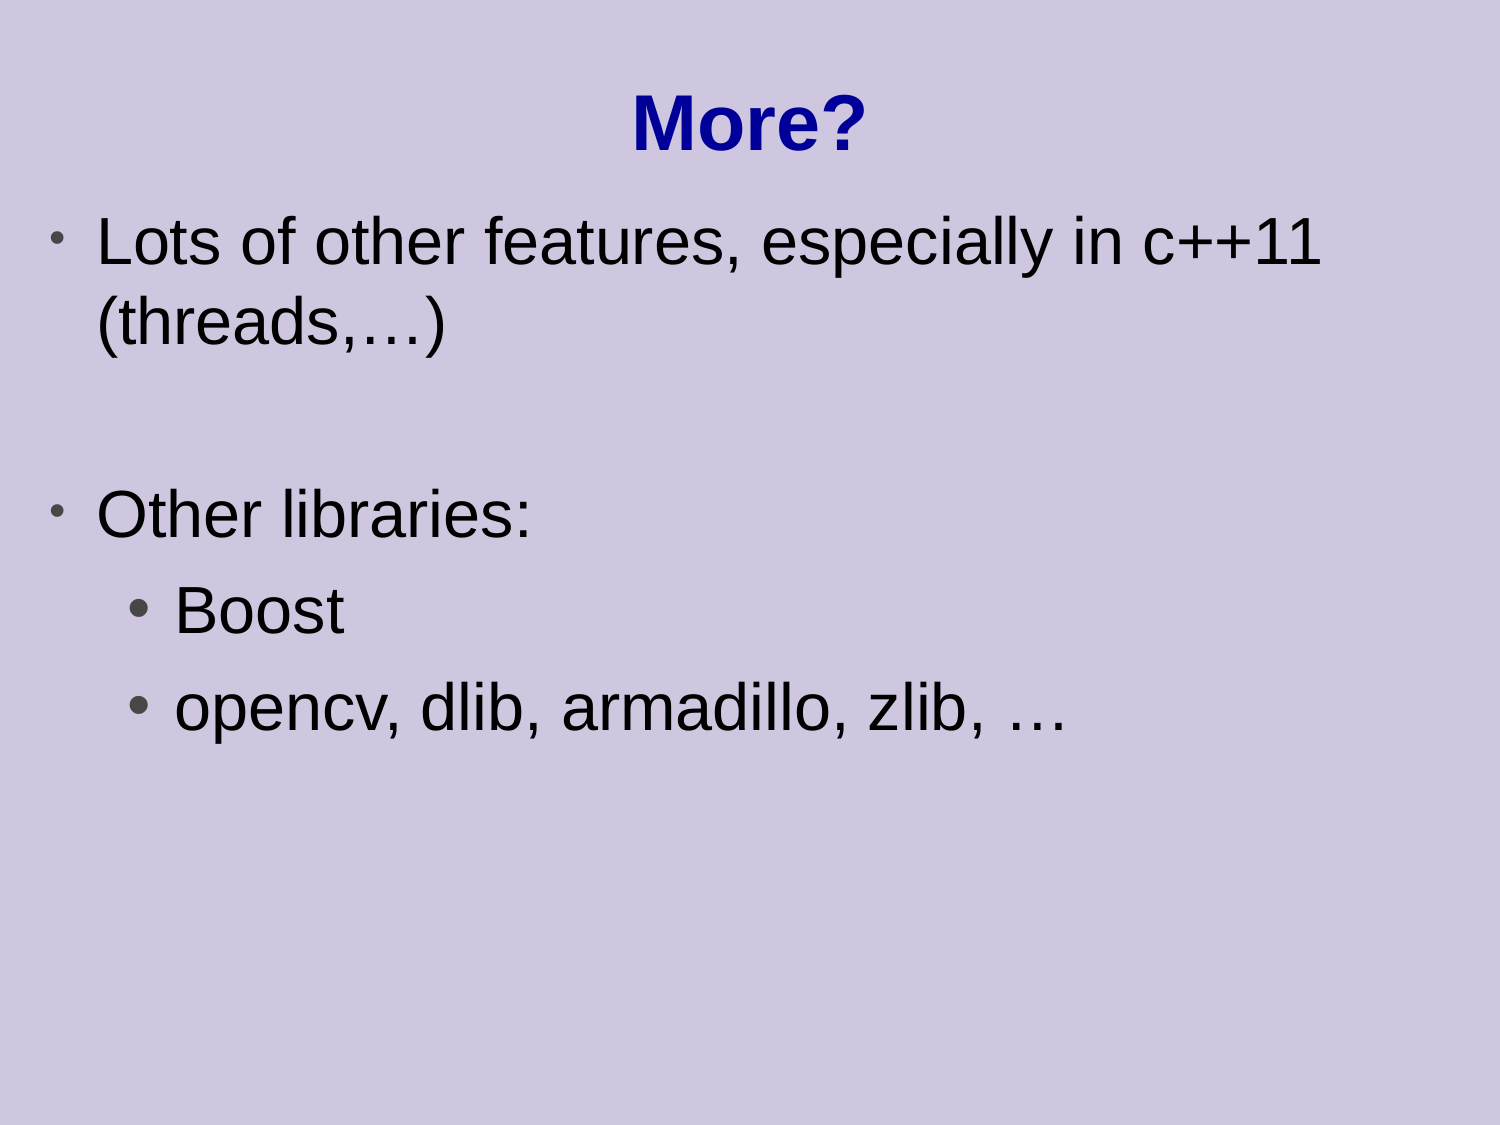

# More?
Lots of other features, especially in c++11 (threads,…)
Other libraries:
Boost
opencv, dlib, armadillo, zlib, …